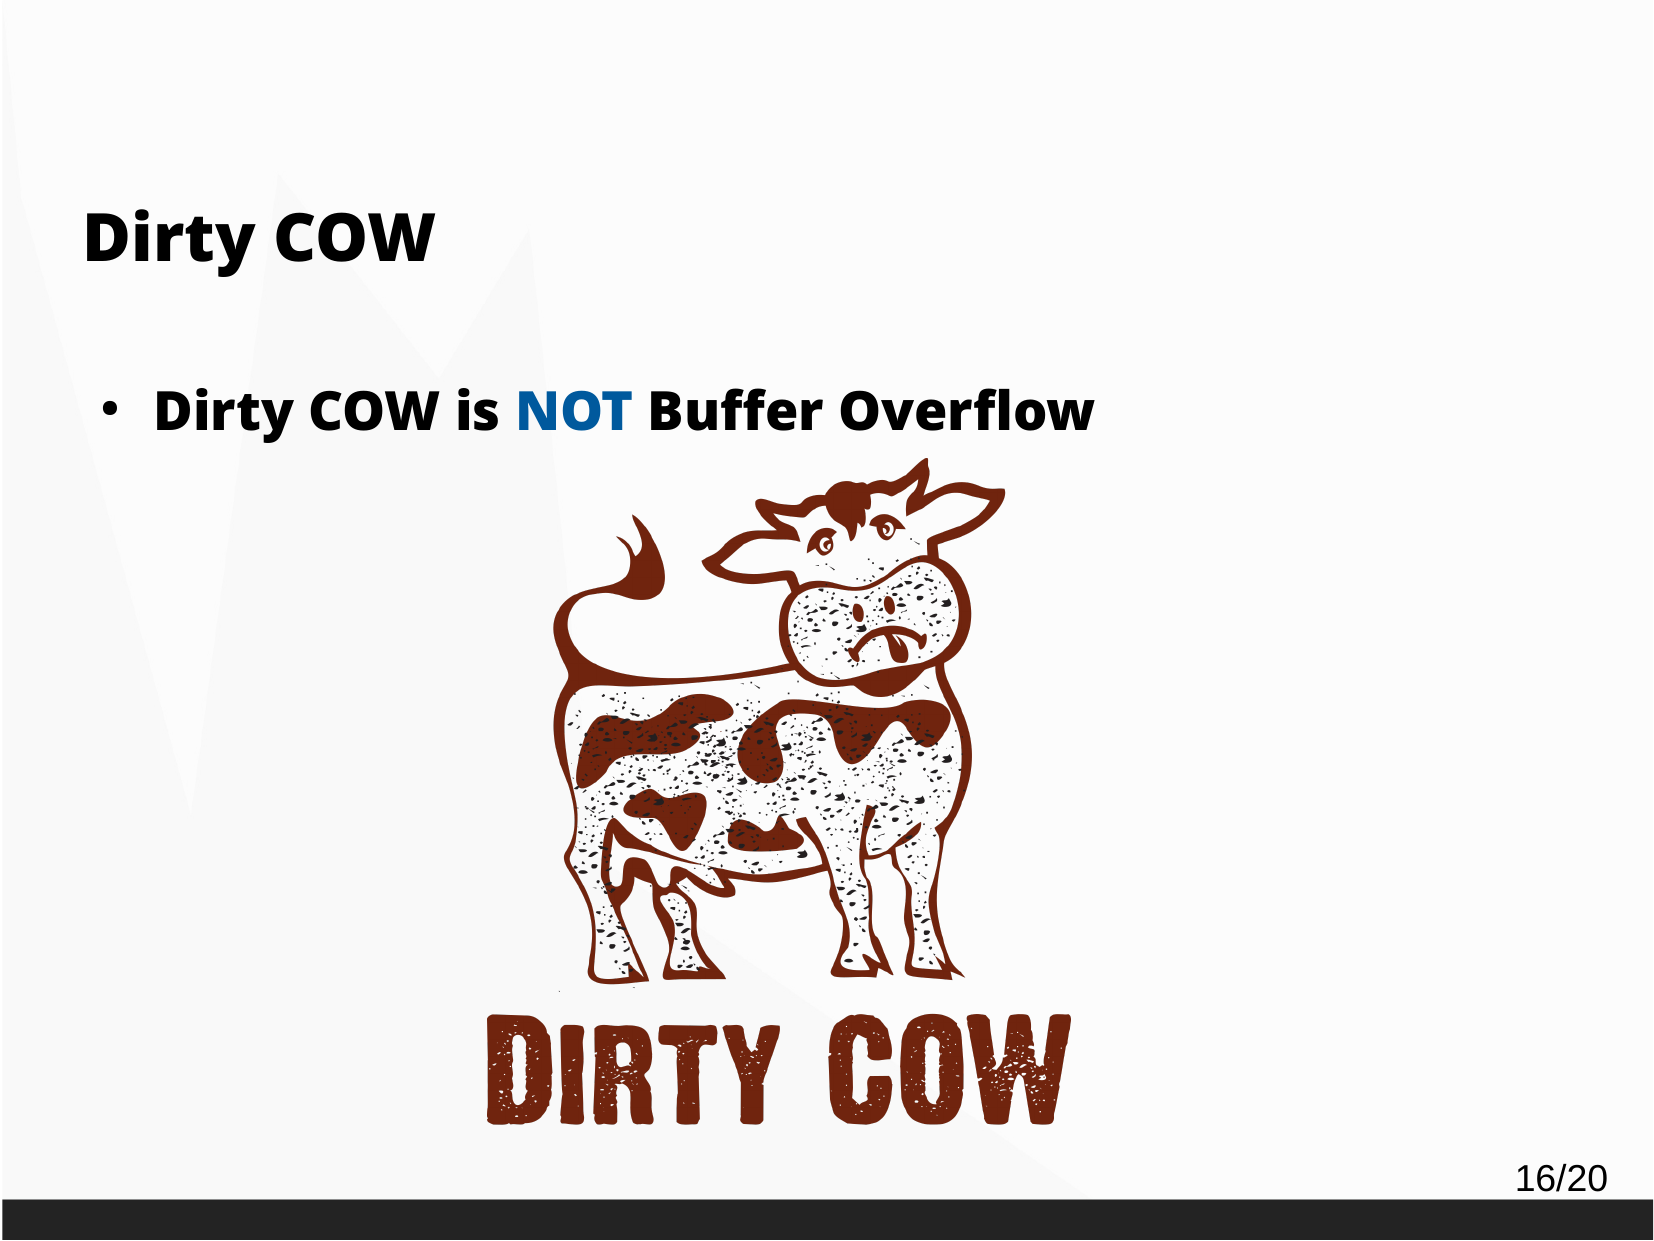

# Dirty COW
Dirty COW is NOT Buffer Overflow
16/20